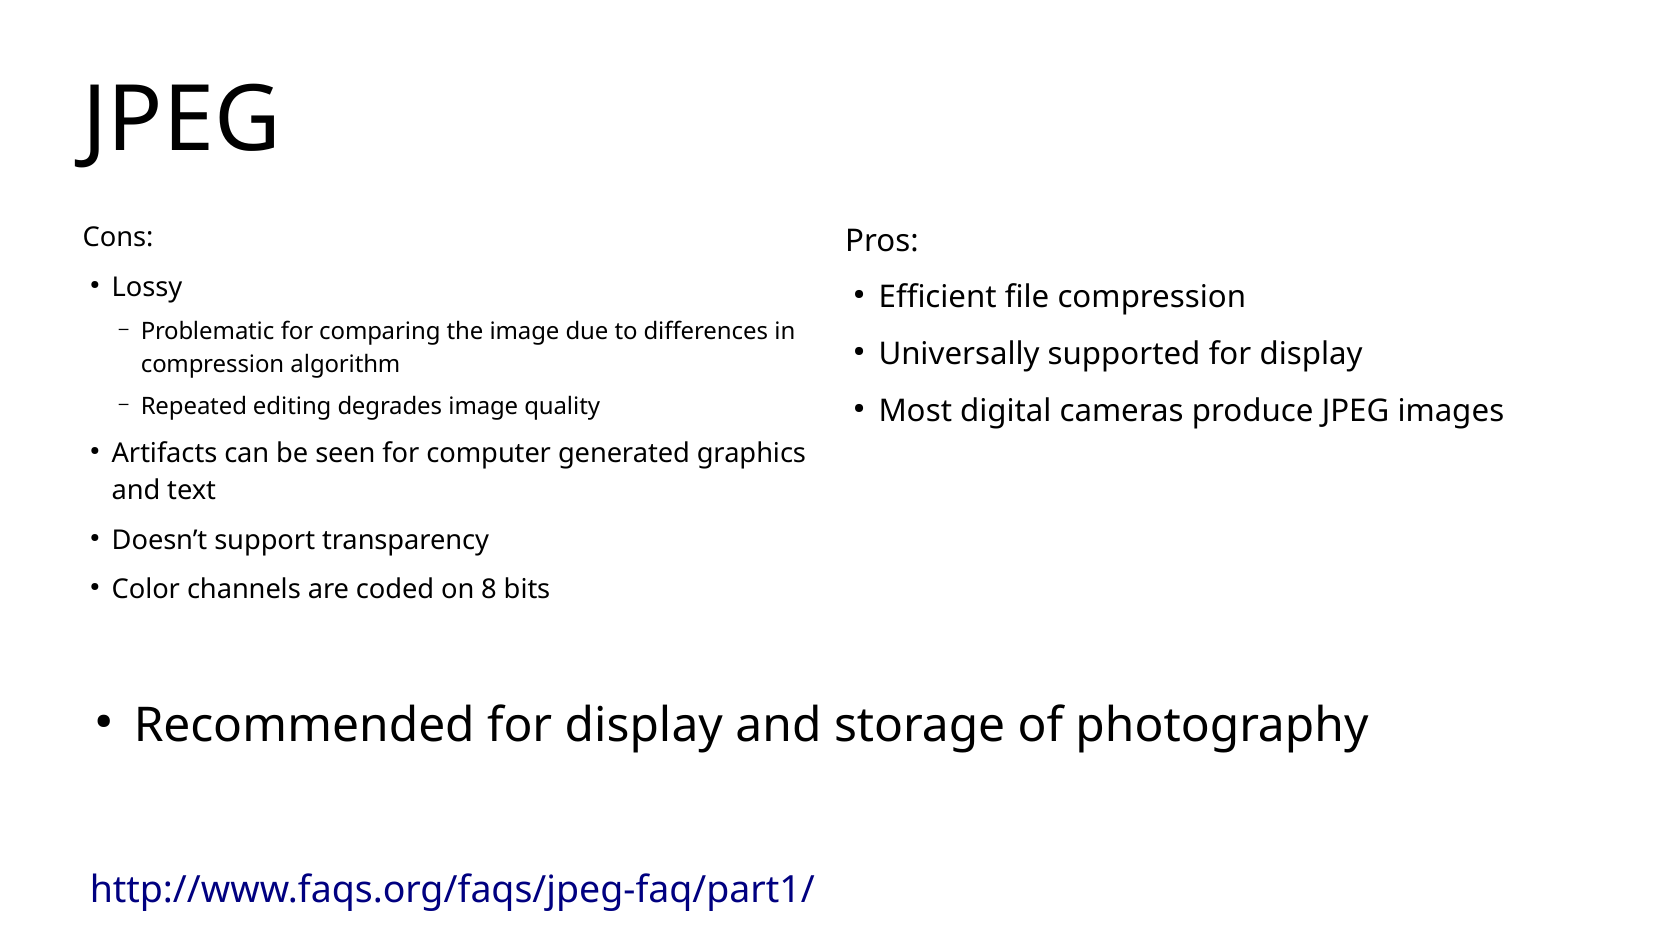

# JPEG
Cons:
Lossy
Problematic for comparing the image due to differences in compression algorithm
Repeated editing degrades image quality
Artifacts can be seen for computer generated graphics and text
Doesn’t support transparency
Color channels are coded on 8 bits
Pros:
Efficient file compression
Universally supported for display
Most digital cameras produce JPEG images
Recommended for display and storage of photography
http://www.faqs.org/faqs/jpeg-faq/part1/